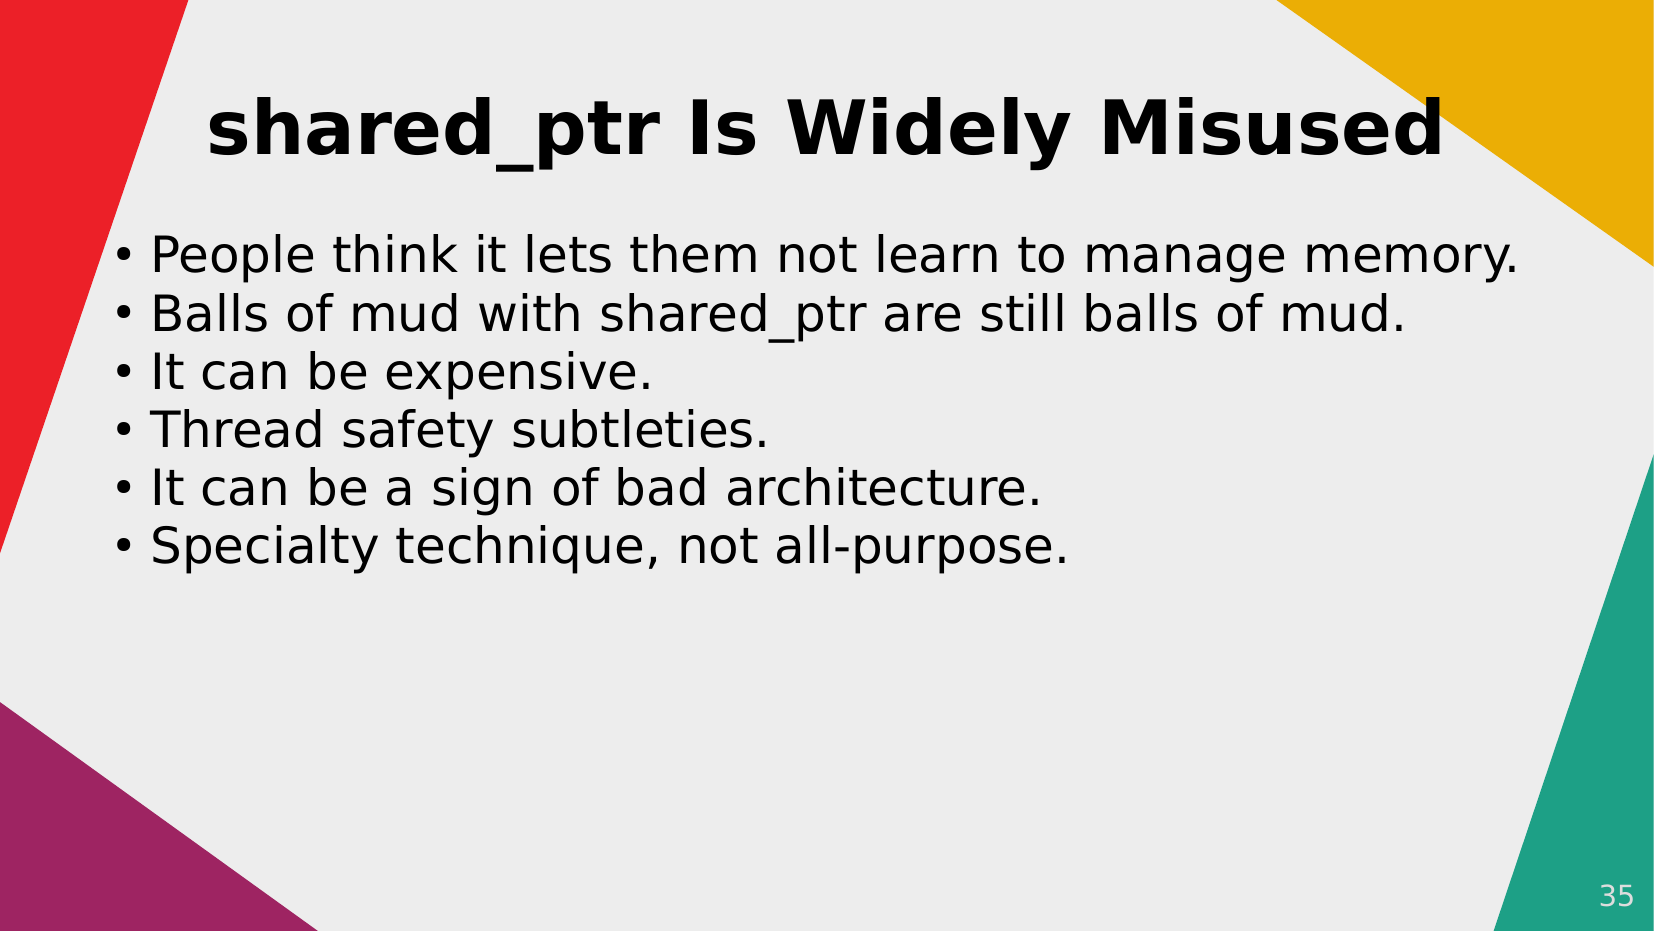

# shared_ptr Is Widely Misused
People think it lets them not learn to manage memory.
Balls of mud with shared_ptr are still balls of mud.
It can be expensive.
Thread safety subtleties.
It can be a sign of bad architecture.
Specialty technique, not all-purpose.
35